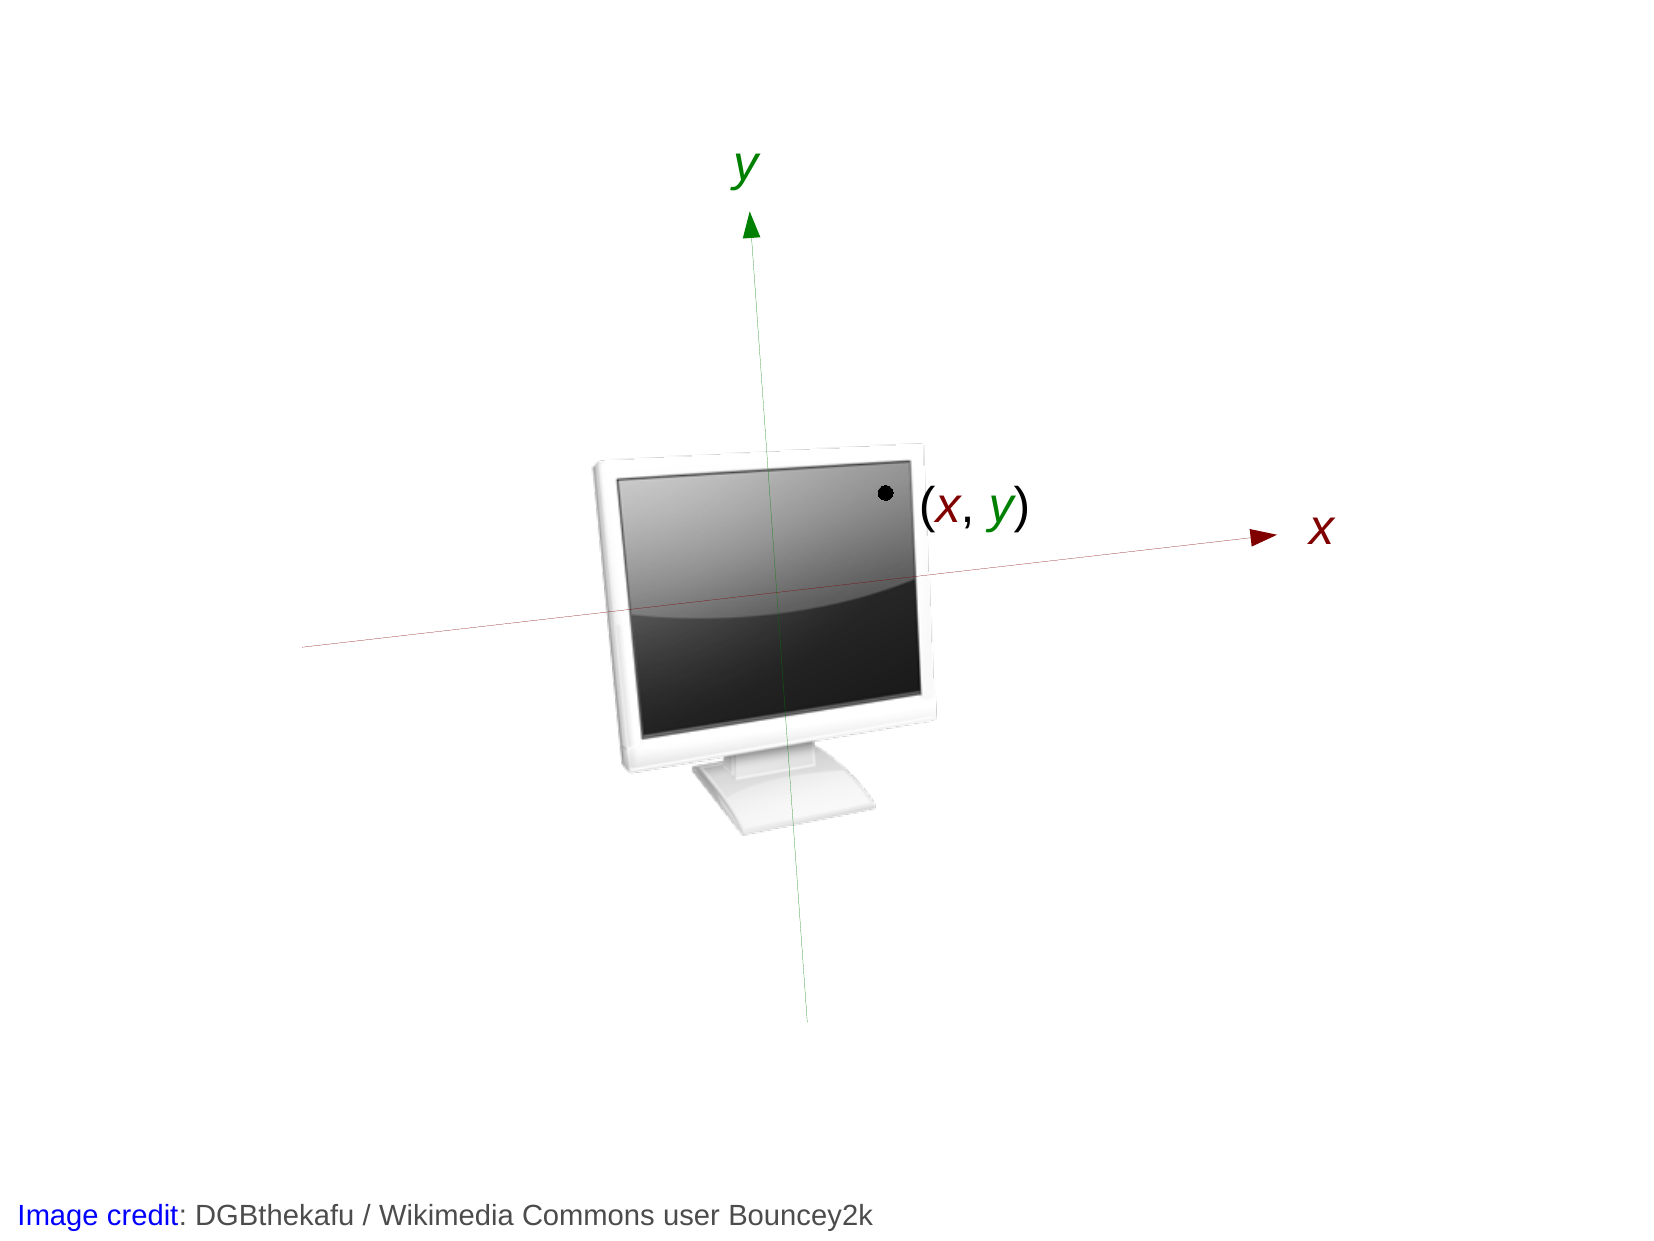

y
(x, y)
x
Image credit: DGBthekafu / Wikimedia Commons user Bouncey2k